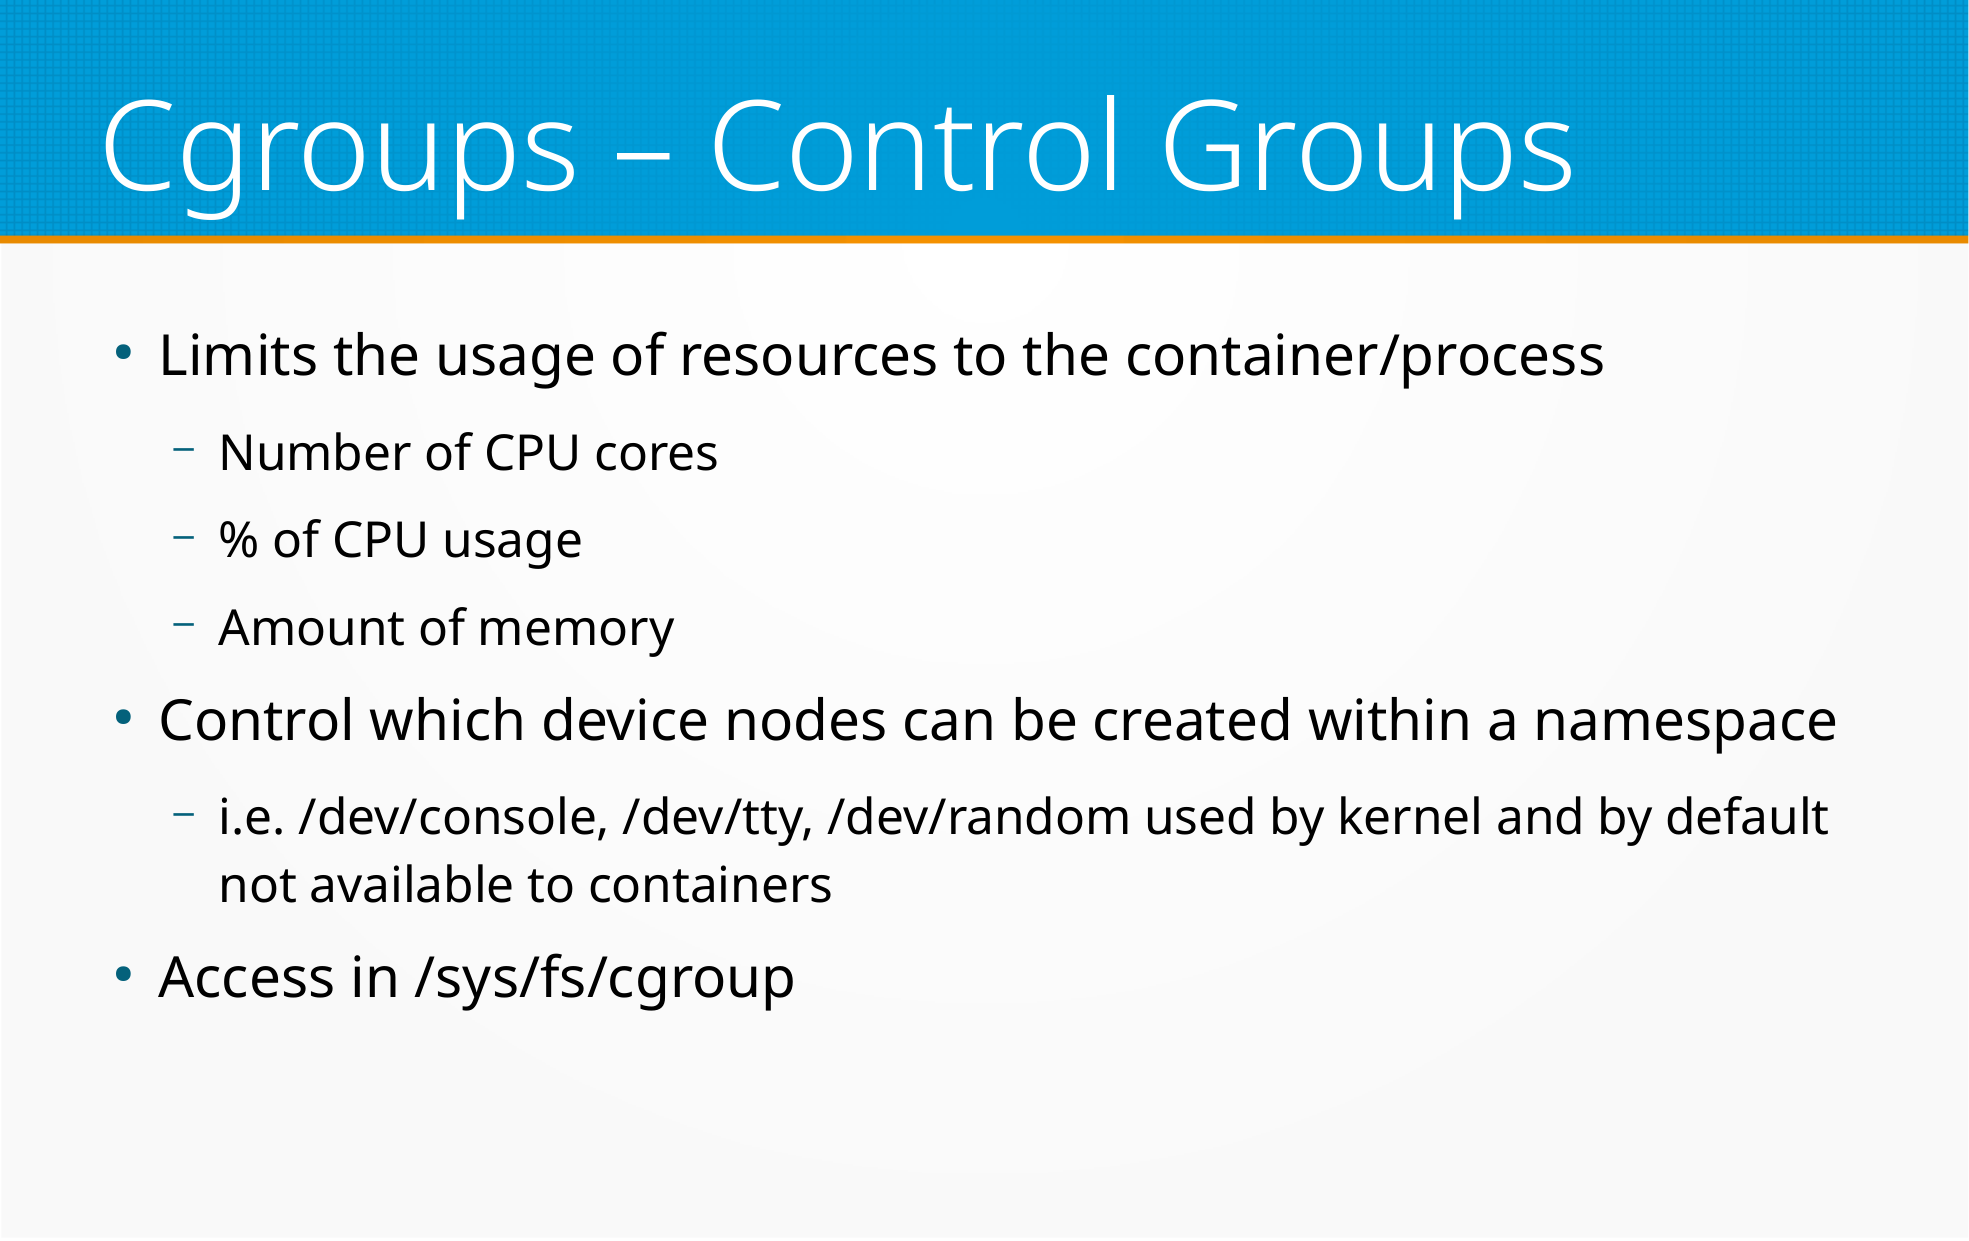

# Cgroups – Control Groups
Limits the usage of resources to the container/process
Number of CPU cores
% of CPU usage
Amount of memory
Control which device nodes can be created within a namespace
i.e. /dev/console, /dev/tty, /dev/random used by kernel and by default not available to containers
Access in /sys/fs/cgroup